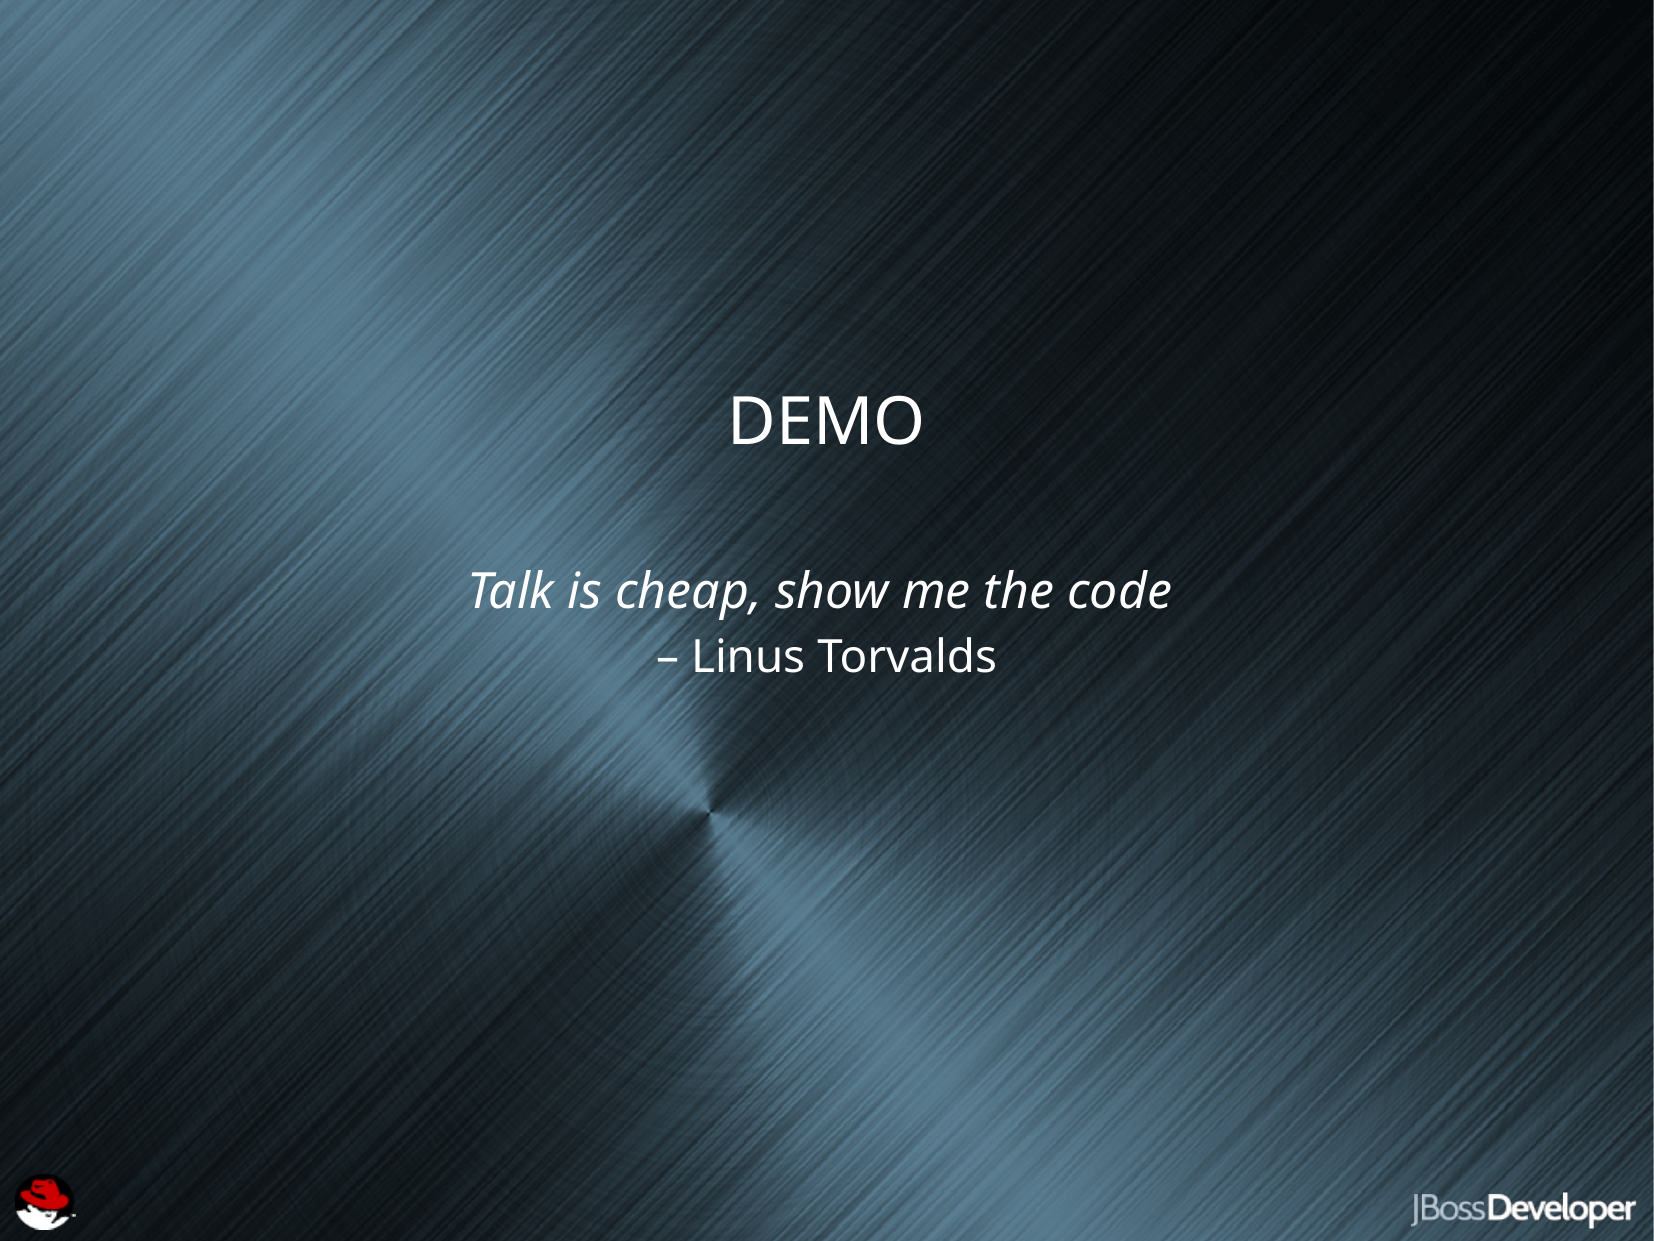

# DEMO
Talk is cheap, show me the code
– Linus Torvalds